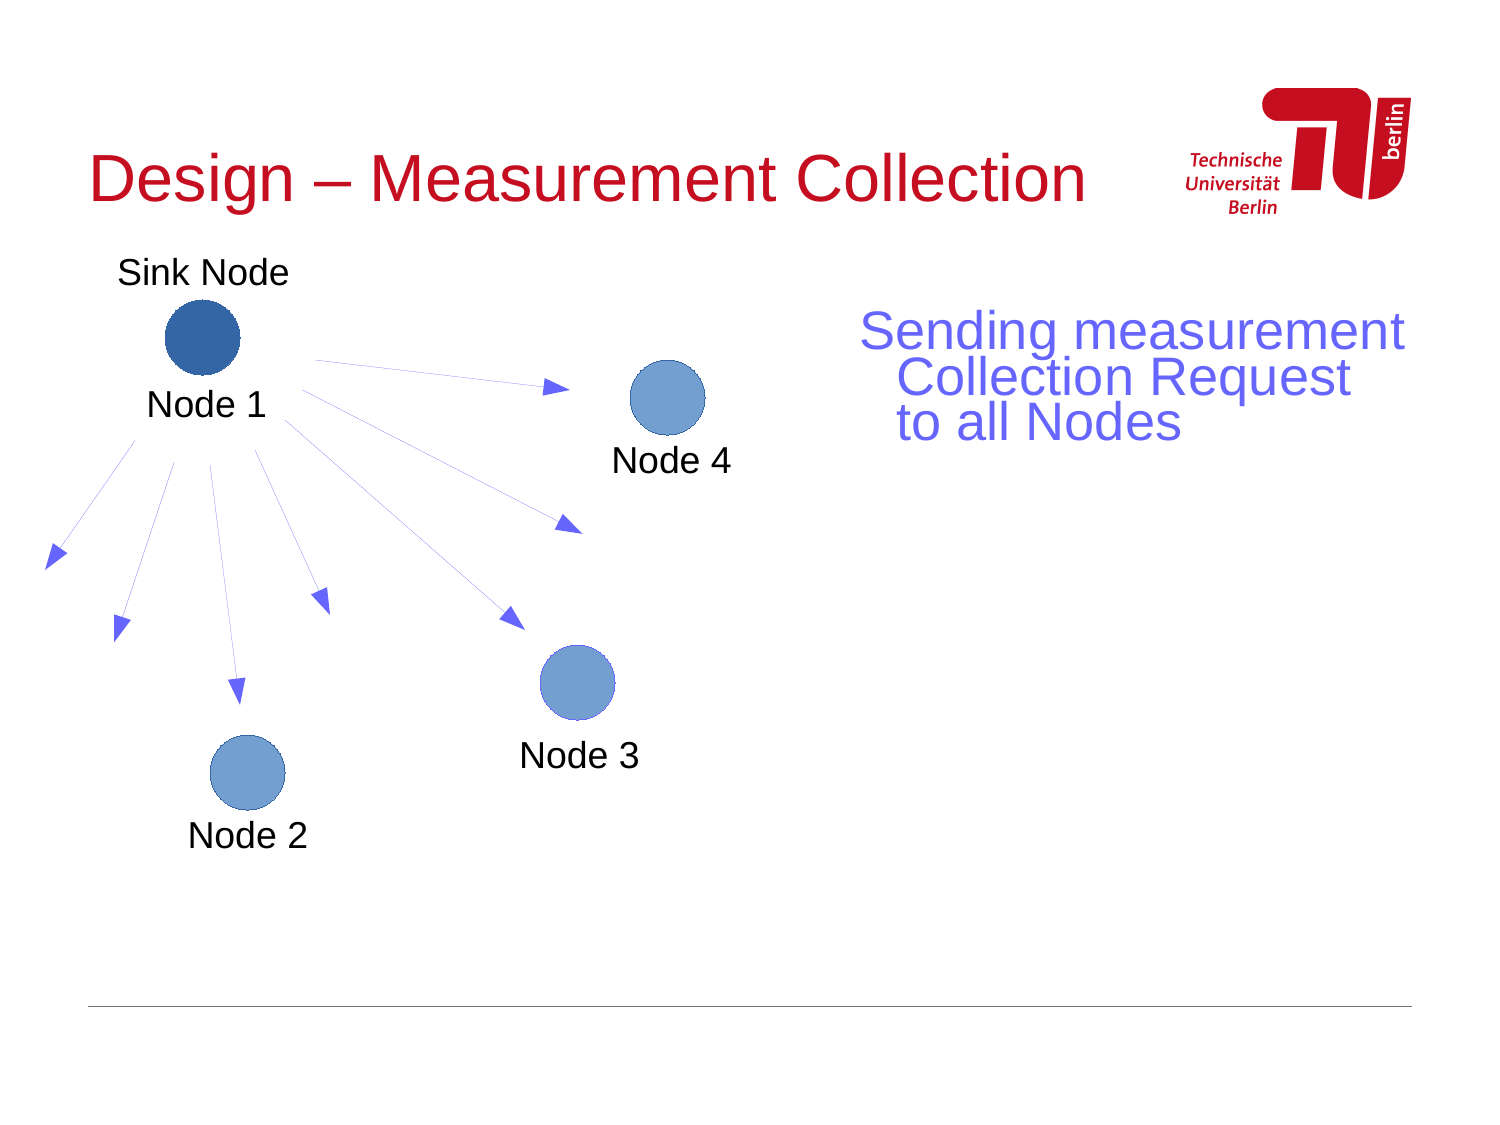

# Design – Measurement Collection
Sink Node
Sending measurement Collection Request to all Nodes
Node 1
Node 4
Node 3
Node 2